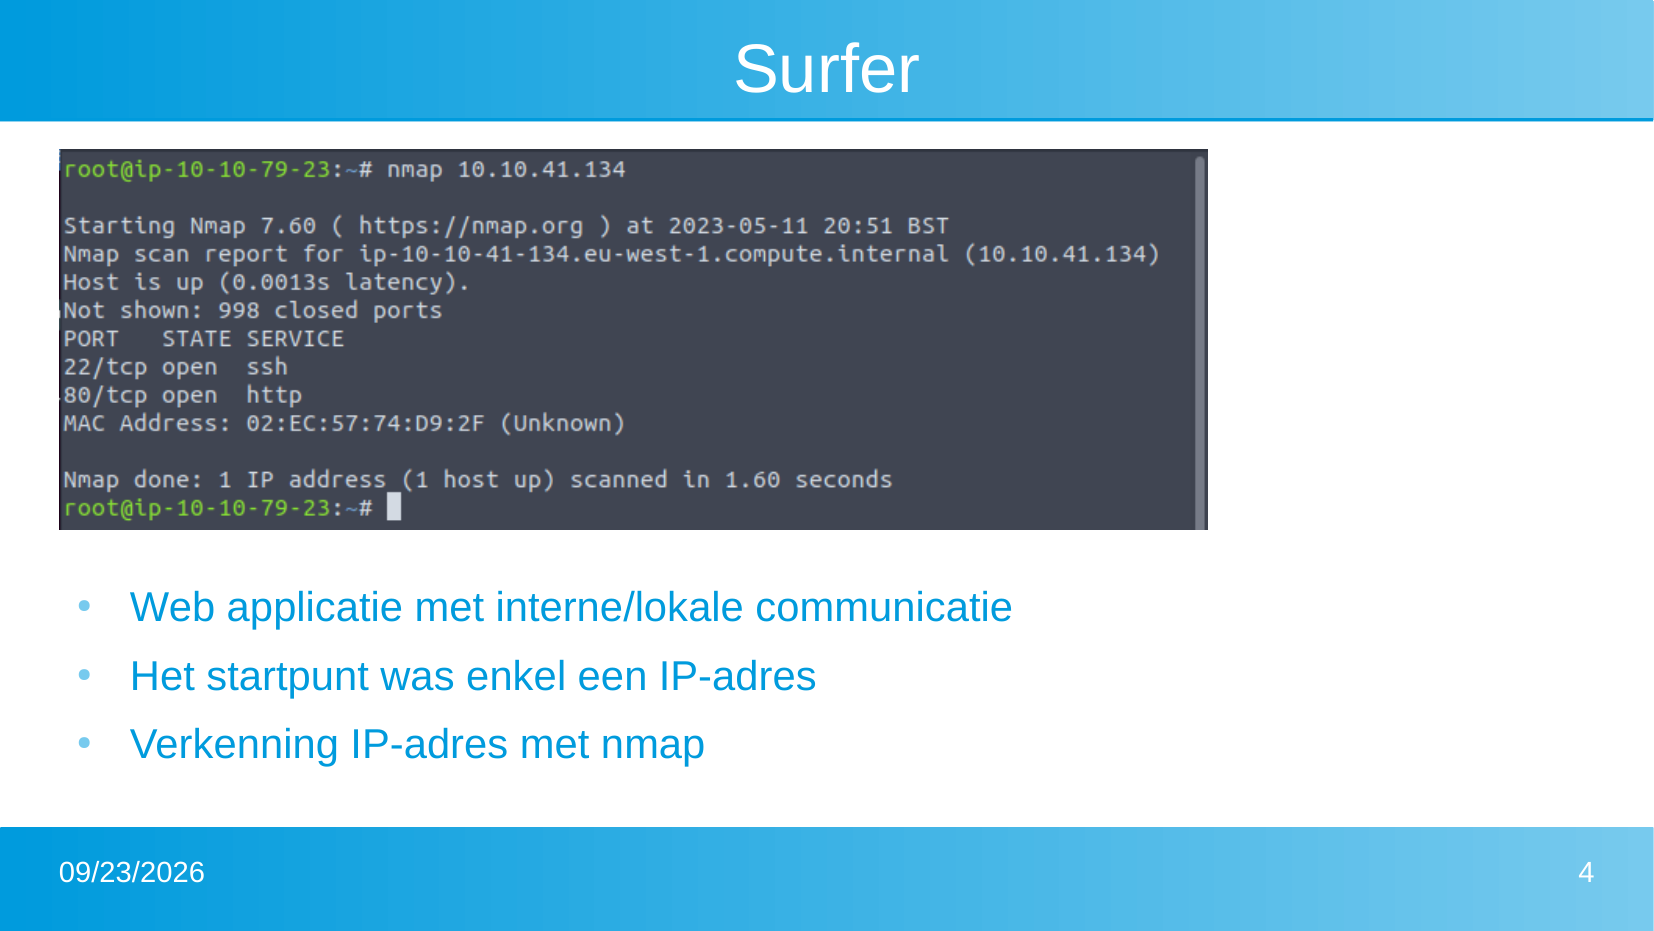

# Surfer
Web applicatie met interne/lokale communicatie
Het startpunt was enkel een IP-adres
Verkenning IP-adres met nmap
4